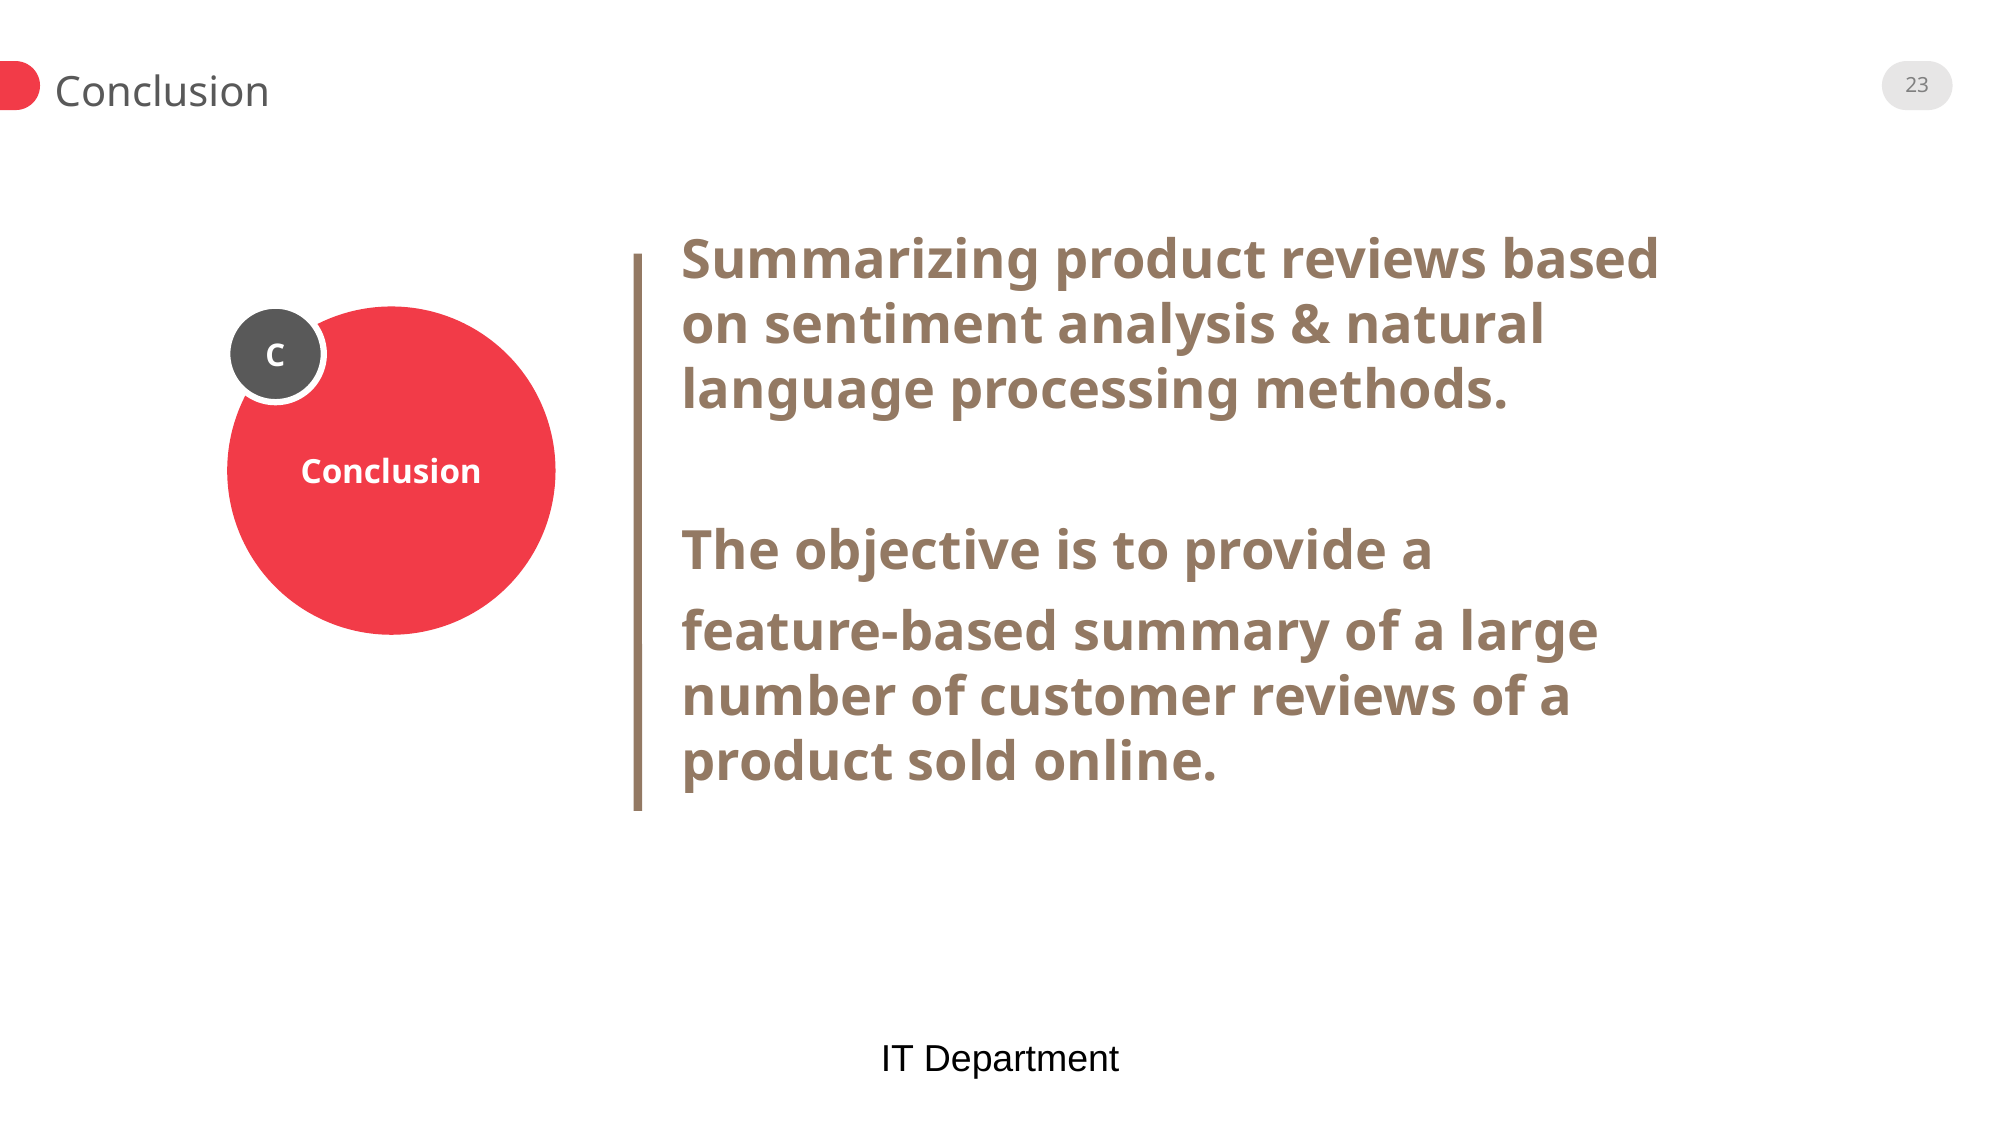

# Conclusion
Summarizing product reviews based on sentiment analysis & natural language processing methods.
The objective is to provide a
feature-based summary of a large number of customer reviews of a product sold online.
C
Conclusion
IT Department